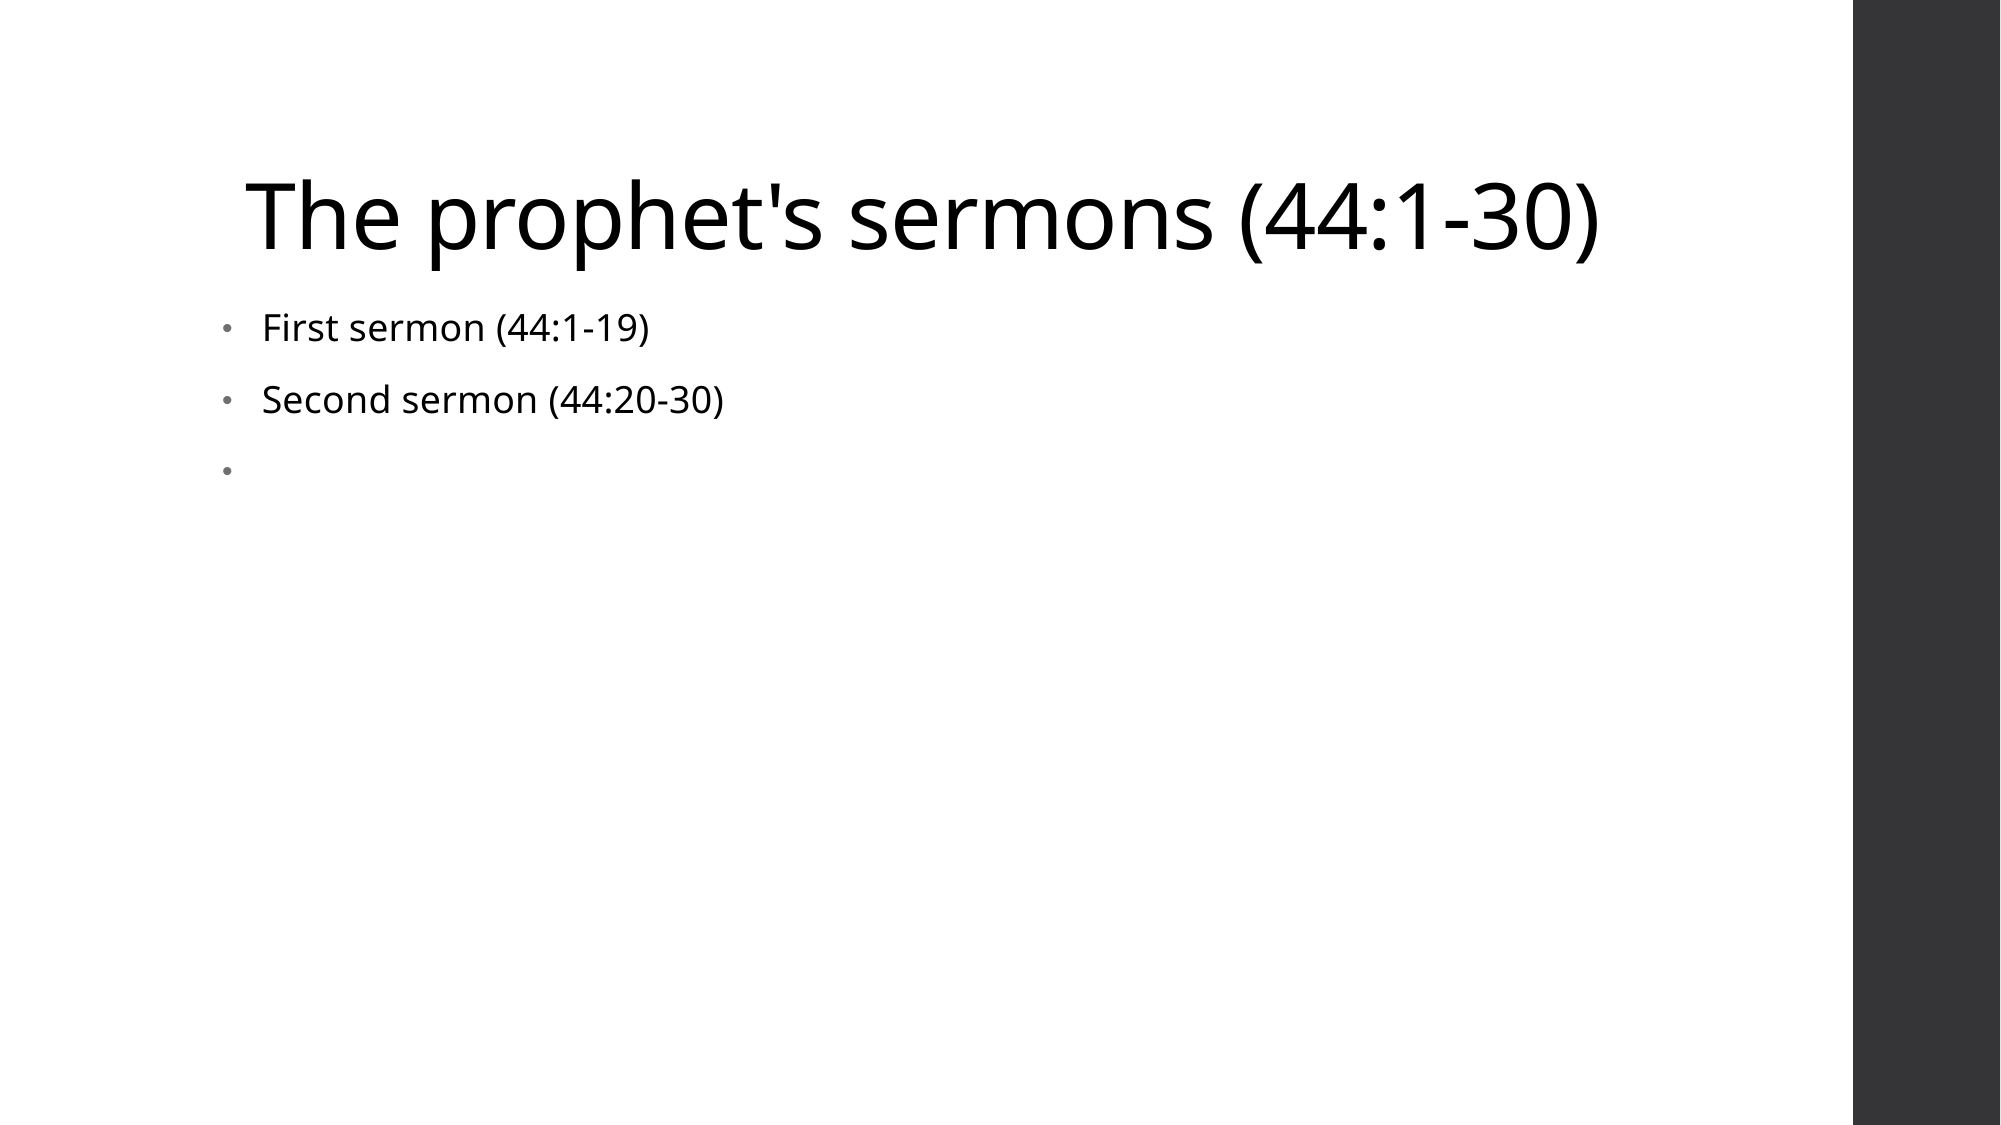

# The prophet's sermons (44:1-30)
 First sermon (44:1-19)
 Second sermon (44:20-30)